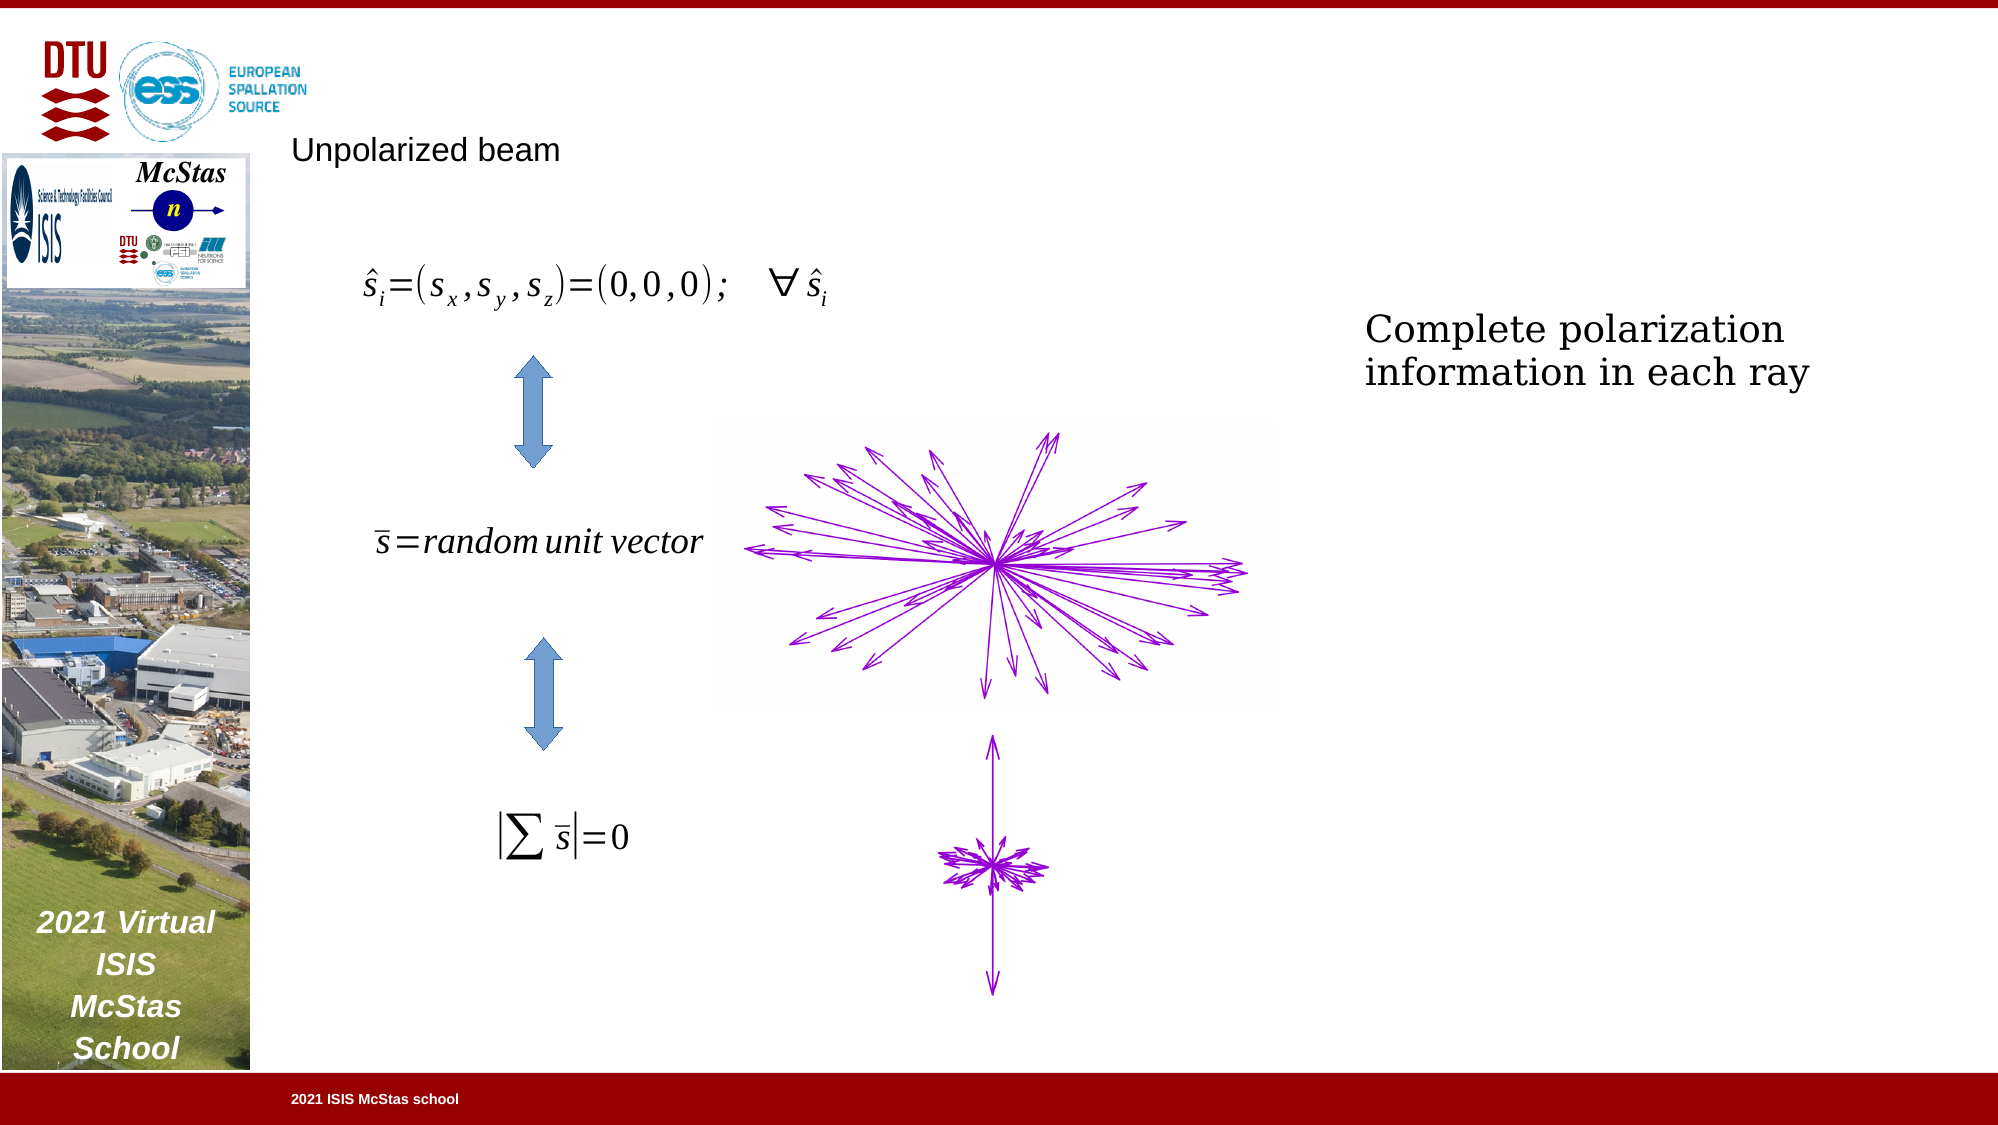

# Unpolarized beam
Complete polarization information in each ray